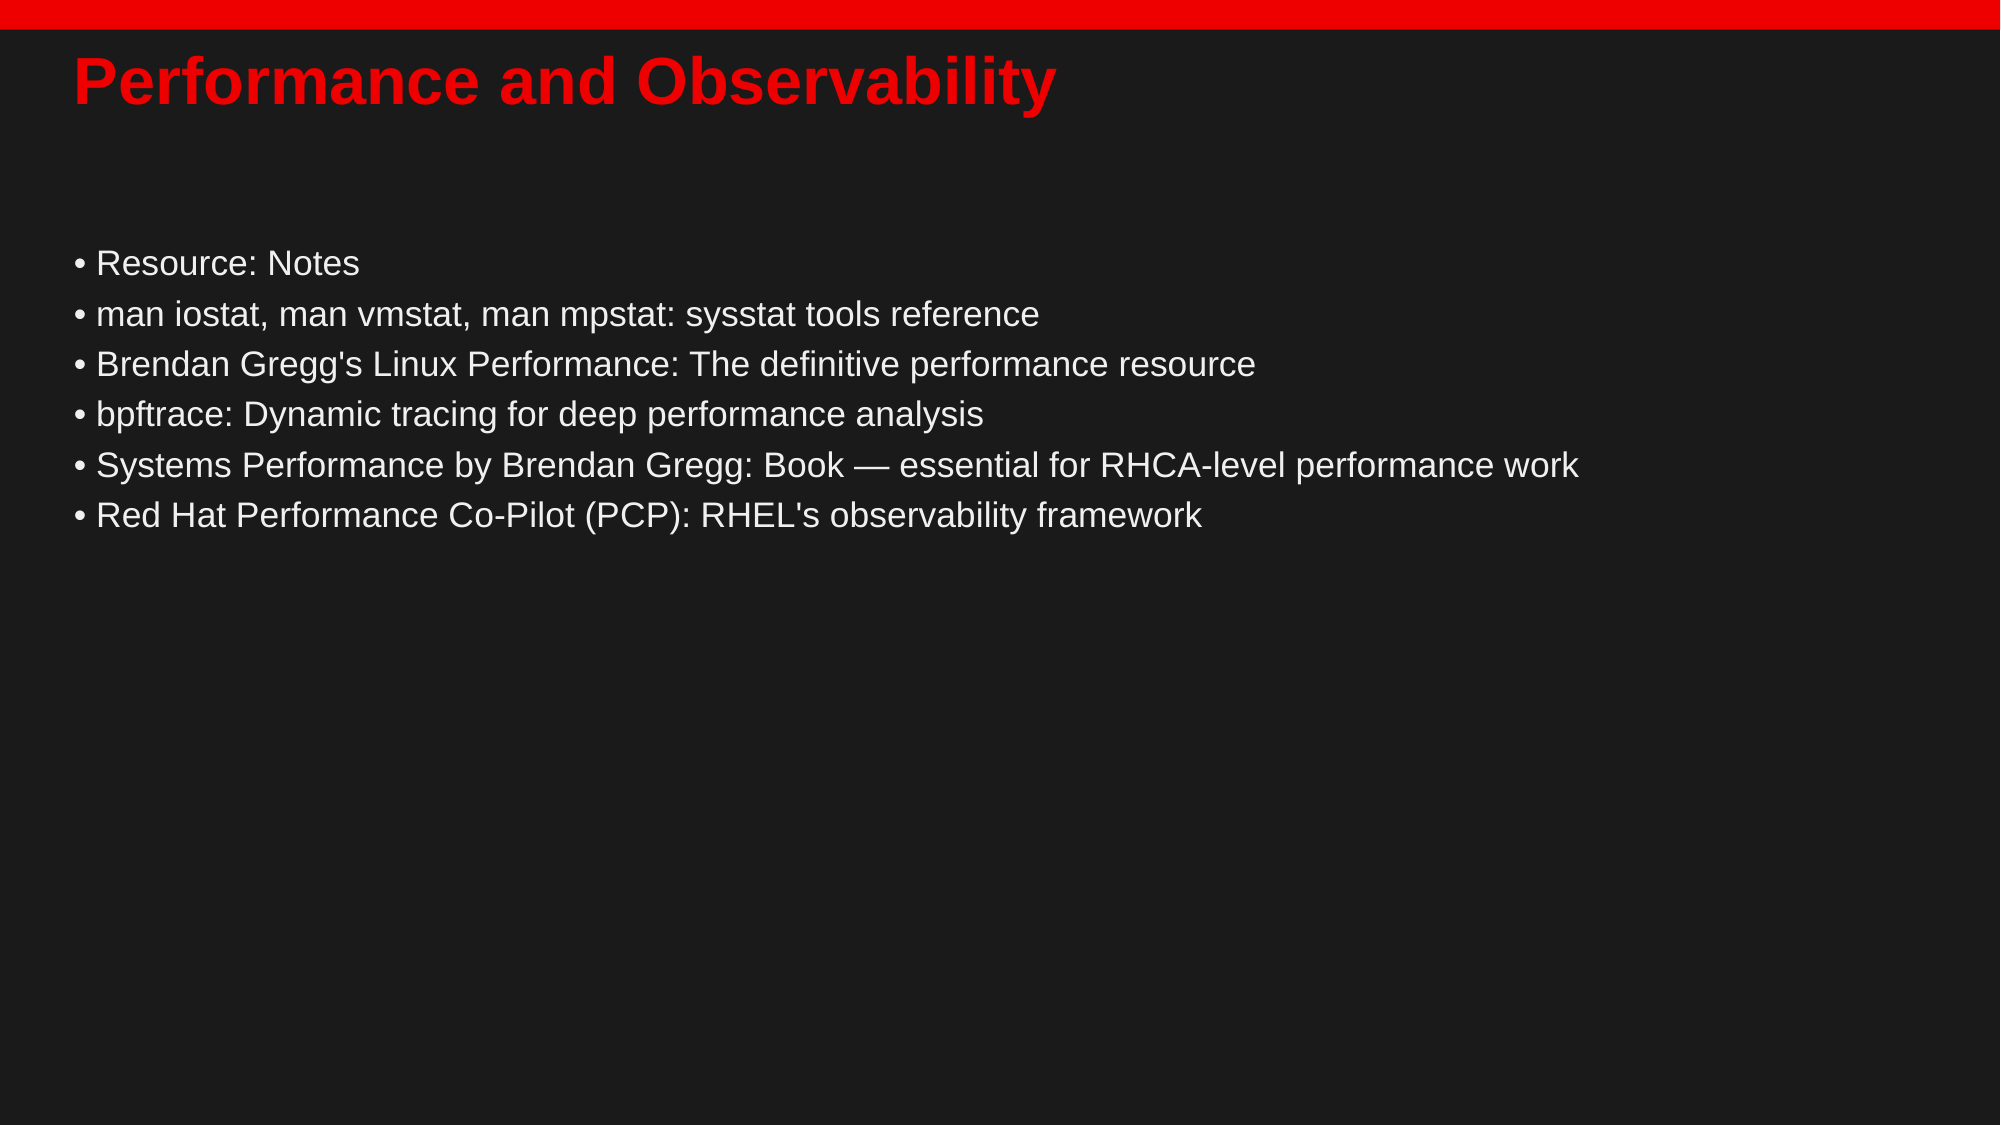

Performance and Observability
• Resource: Notes
• man iostat, man vmstat, man mpstat: sysstat tools reference
• Brendan Gregg's Linux Performance: The definitive performance resource
• bpftrace: Dynamic tracing for deep performance analysis
• Systems Performance by Brendan Gregg: Book — essential for RHCA-level performance work
• Red Hat Performance Co-Pilot (PCP): RHEL's observability framework